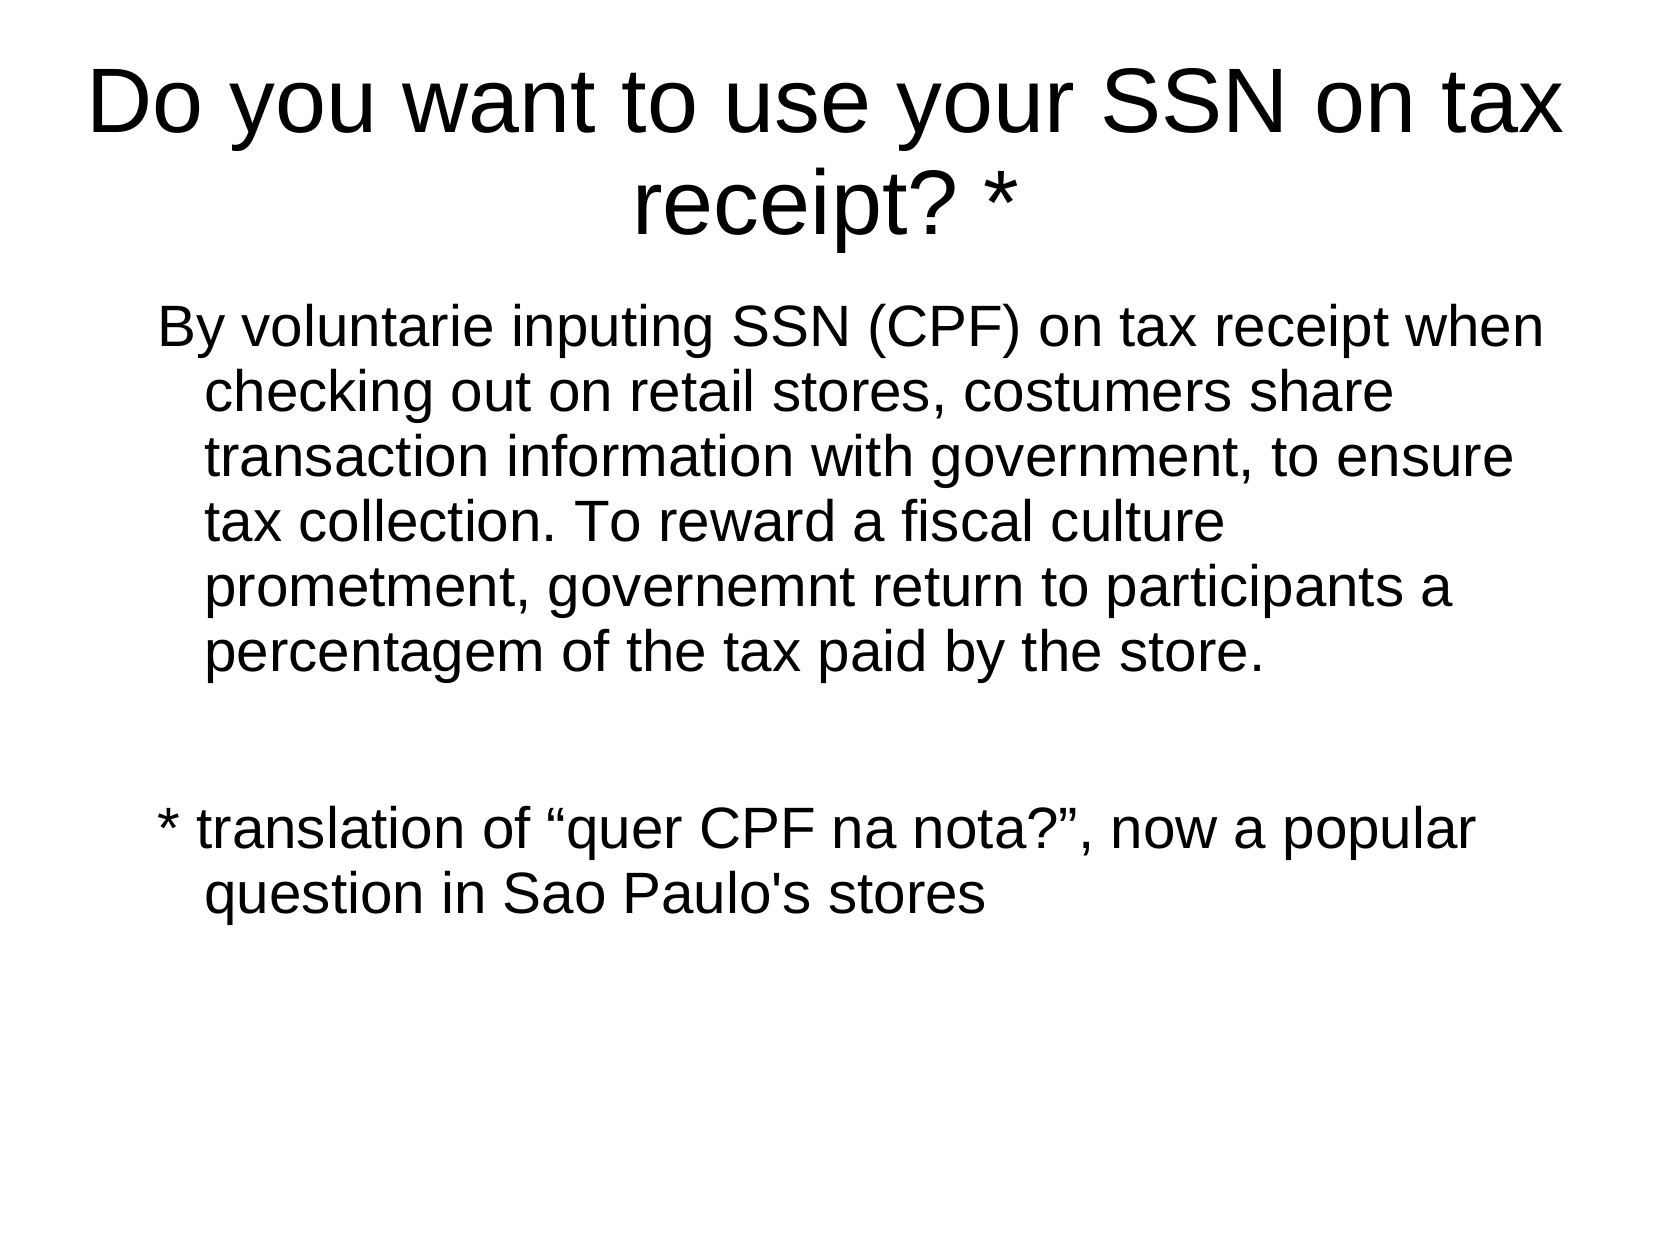

# Do you want to use your SSN on tax receipt? *
By voluntarie inputing SSN (CPF) on tax receipt when checking out on retail stores, costumers share transaction information with government, to ensure tax collection. To reward a fiscal culture prometment, governemnt return to participants a percentagem of the tax paid by the store.
* translation of “quer CPF na nota?”, now a popular question in Sao Paulo's stores